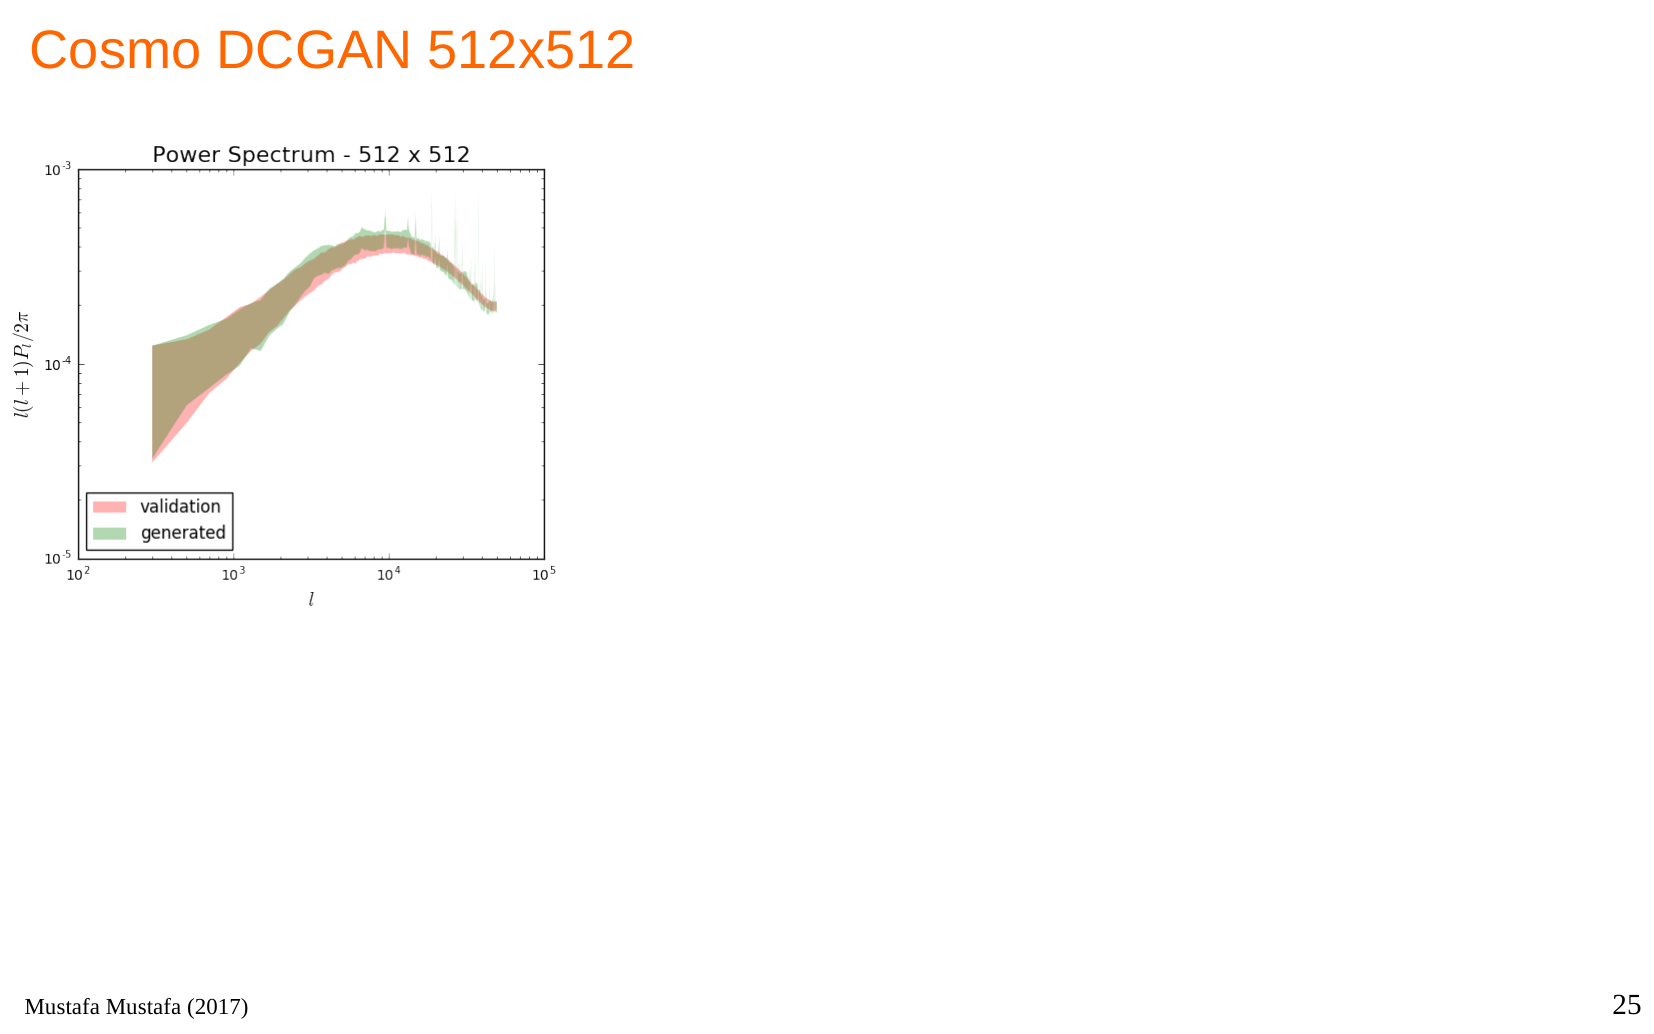

# Cosmo DCGAN 512x512
25
Mustafa Mustafa (2017)